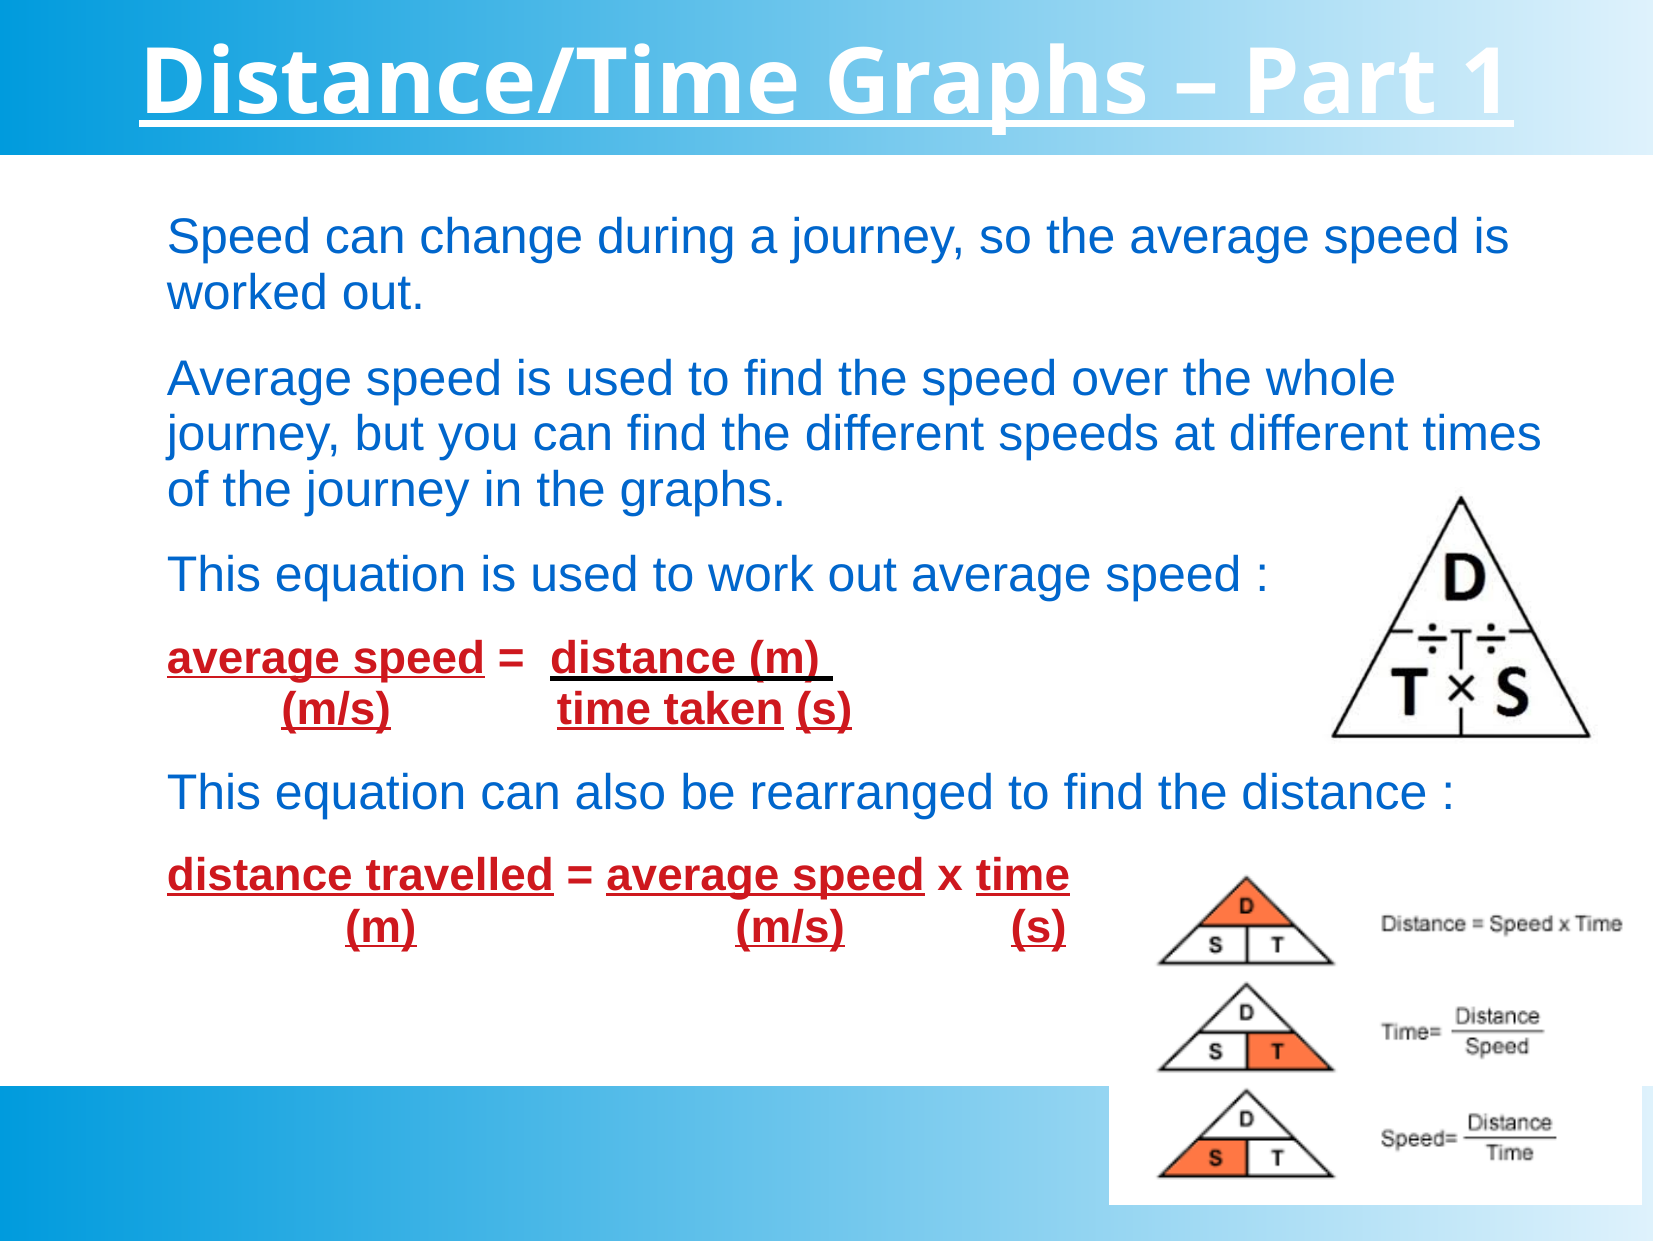

# Distance/Time Graphs – Part 1
Speed can change during a journey, so the average speed is worked out.
Average speed is used to find the speed over the whole journey, but you can find the different speeds at different times of the journey in the graphs.
This equation is used to work out average speed :
average speed = distance (m)
 (m/s) time taken (s)
This equation can also be rearranged to find the distance :
distance travelled = average speed x time
 (m) (m/s) (s)